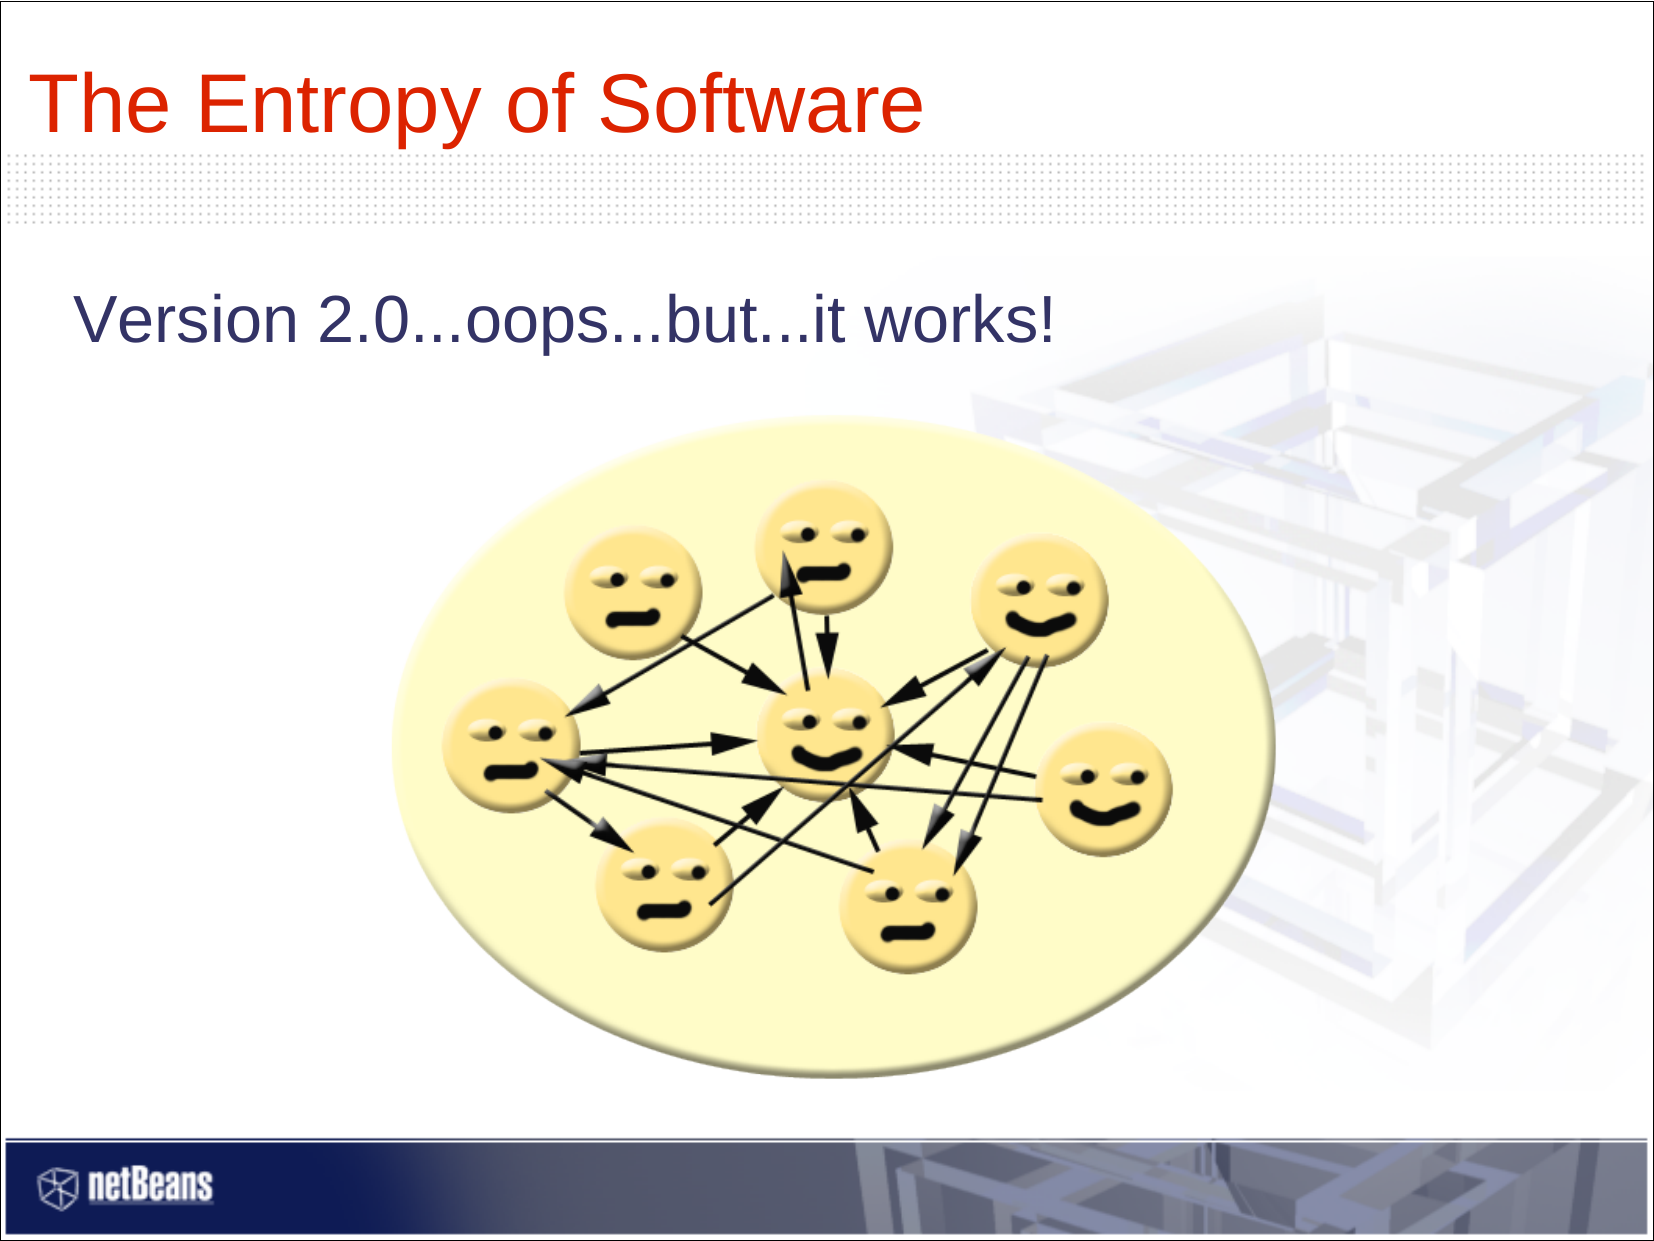

# The Entropy of Software
Version 2.0...oops...but...it works!